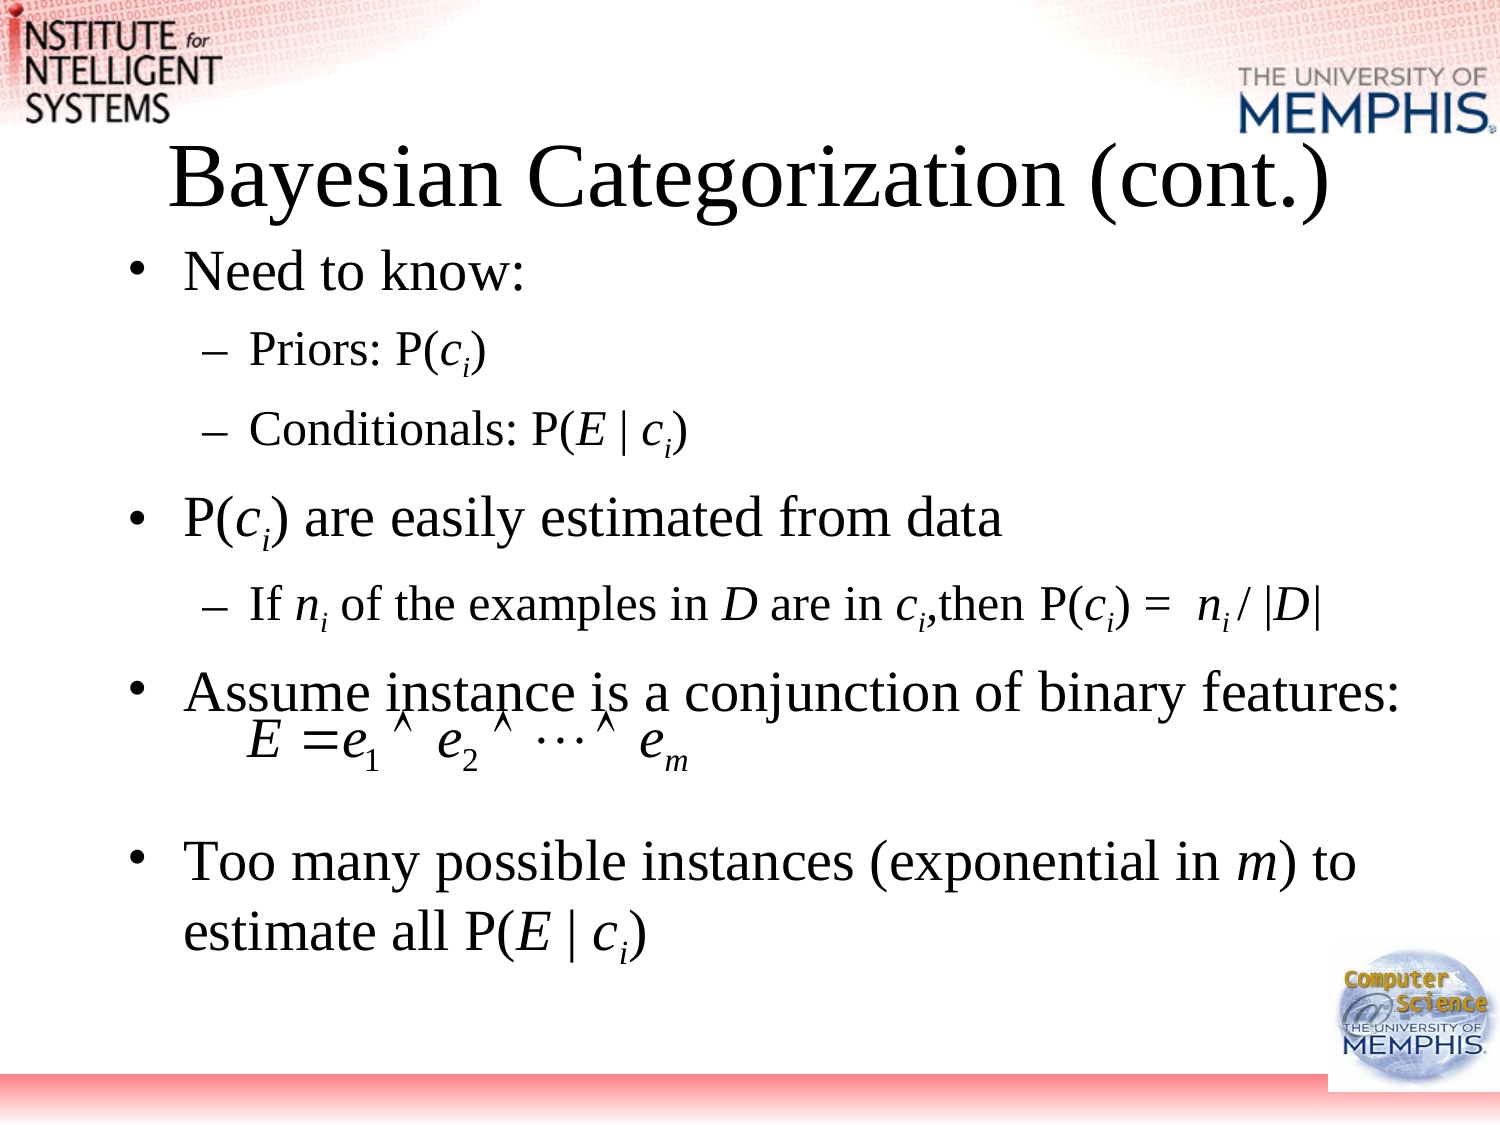

# Bayesian Categorization (cont.)
Need to know:
Priors: P(ci)
Conditionals: P(E | ci)
P(ci) are easily estimated from data
If ni of the examples in D are in ci,then	 P(ci) = ni / |D|
Assume instance is a conjunction of binary features:
Too many possible instances (exponential in m) to estimate all P(E | ci)